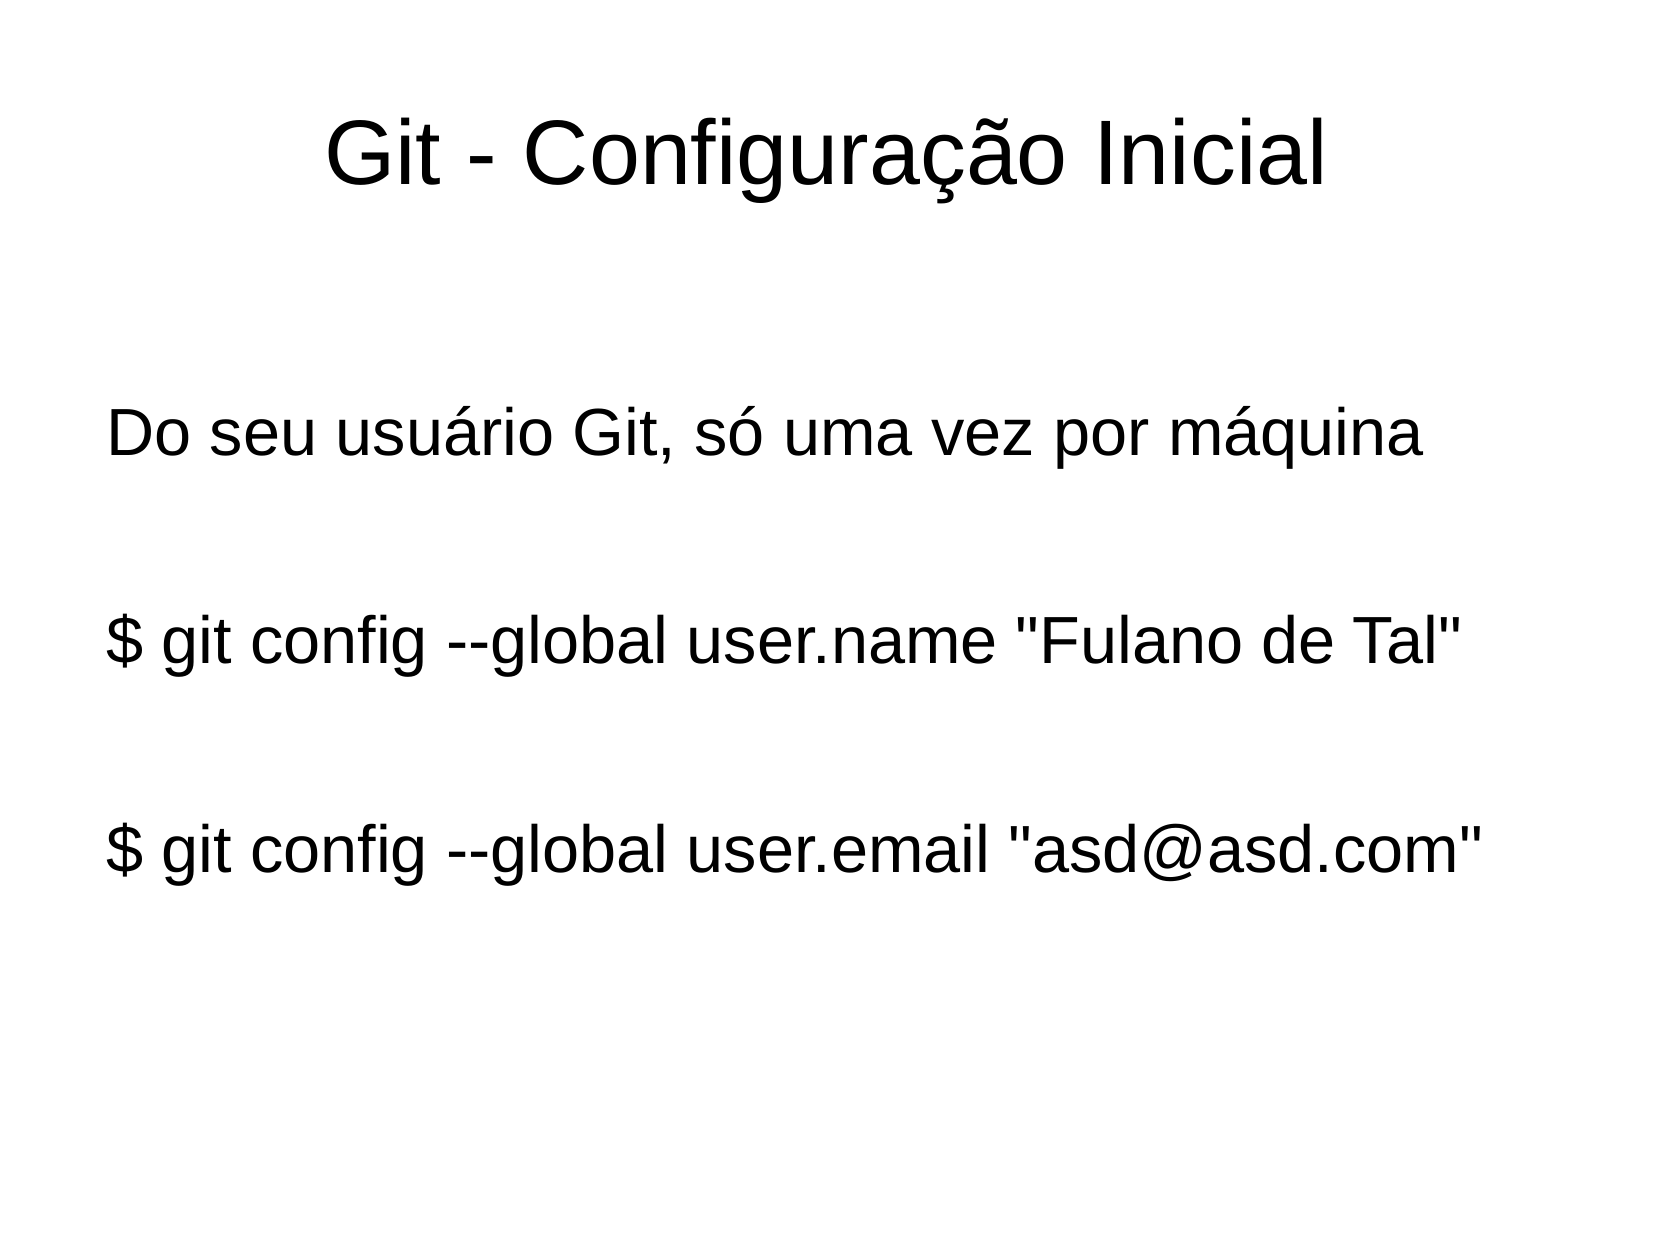

# Git - Configuração Inicial
Do seu usuário Git, só uma vez por máquina
$ git config --global user.name "Fulano de Tal"
$ git config --global user.email "asd@asd.com"